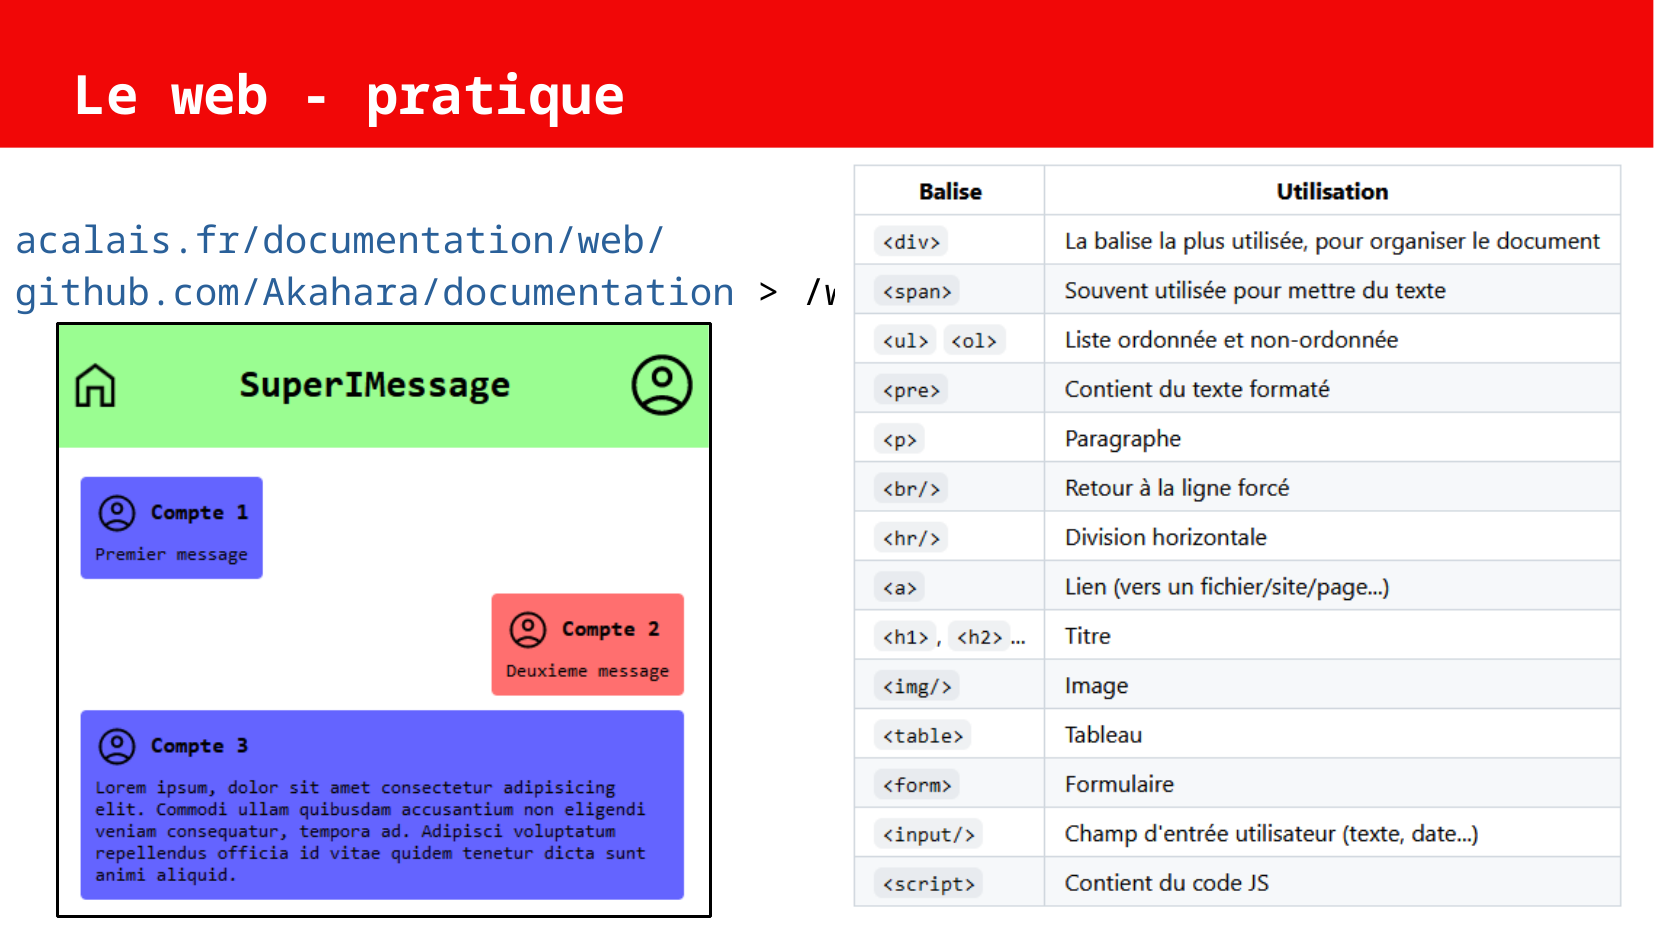

Le web - pratique
acalais.fr/documentation/web/
github.com/Akahara/documentation > /web